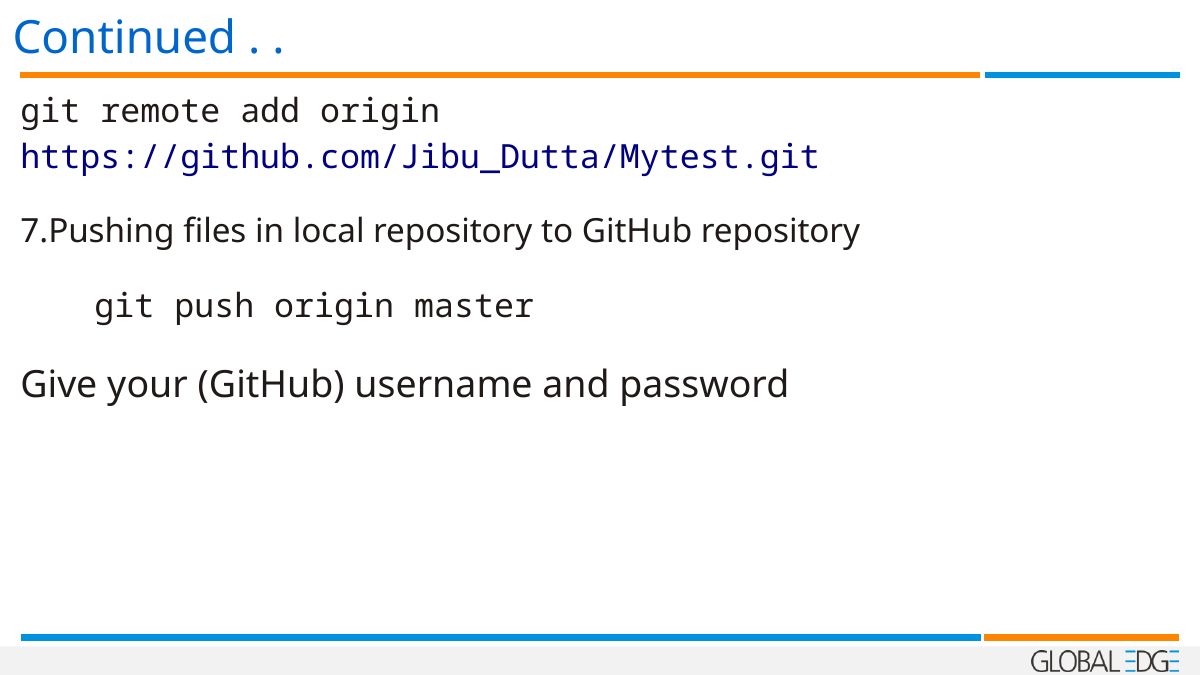

# Continued . .
git remote add origin https://github.com/Jibu_Dutta/Mytest.git
7.Pushing files in local repository to GitHub repository
 	git push origin master
Give your (GitHub) username and password